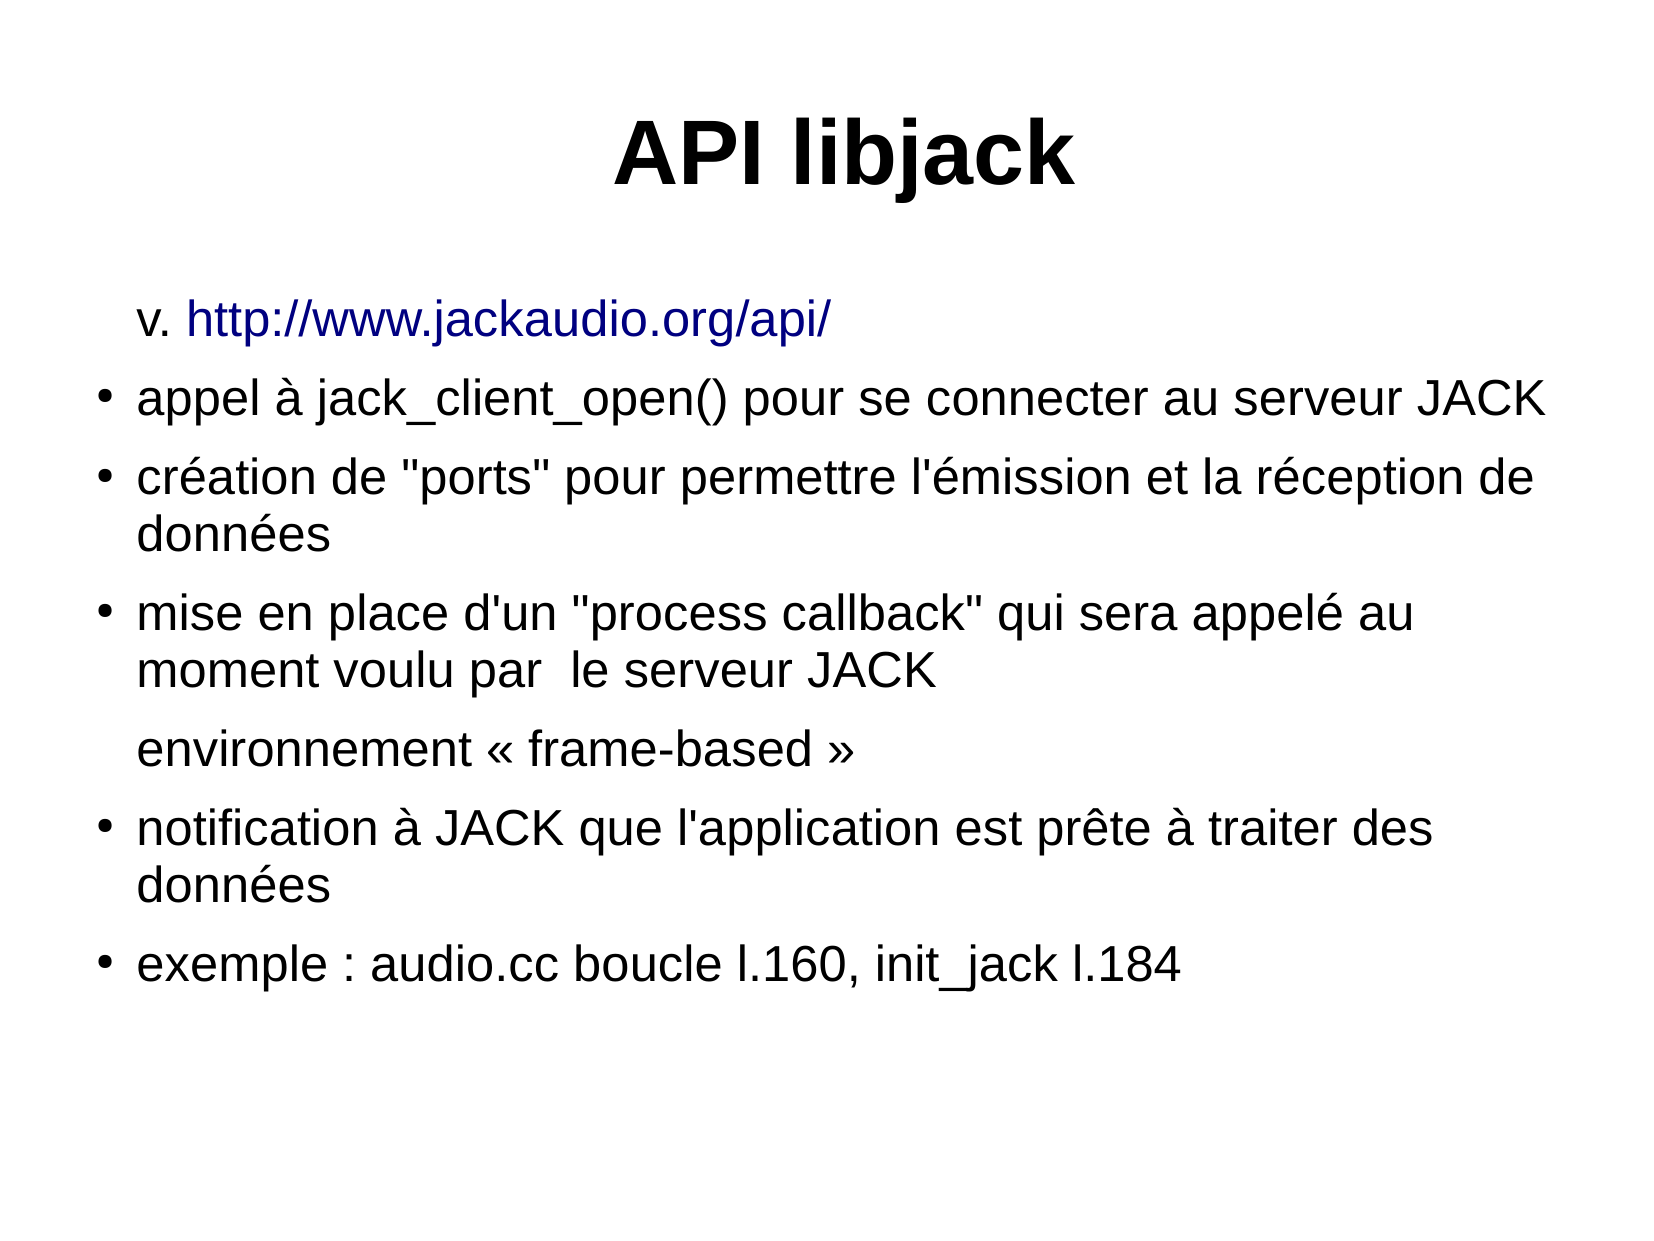

# API libjack
v. http://www.jackaudio.org/api/
appel à jack_client_open() pour se connecter au serveur JACK
création de "ports" pour permettre l'émission et la réception de données
mise en place d'un "process callback" qui sera appelé au moment voulu par le serveur JACK
environnement « frame-based »
notification à JACK que l'application est prête à traiter des données
exemple : audio.cc boucle l.160, init_jack l.184